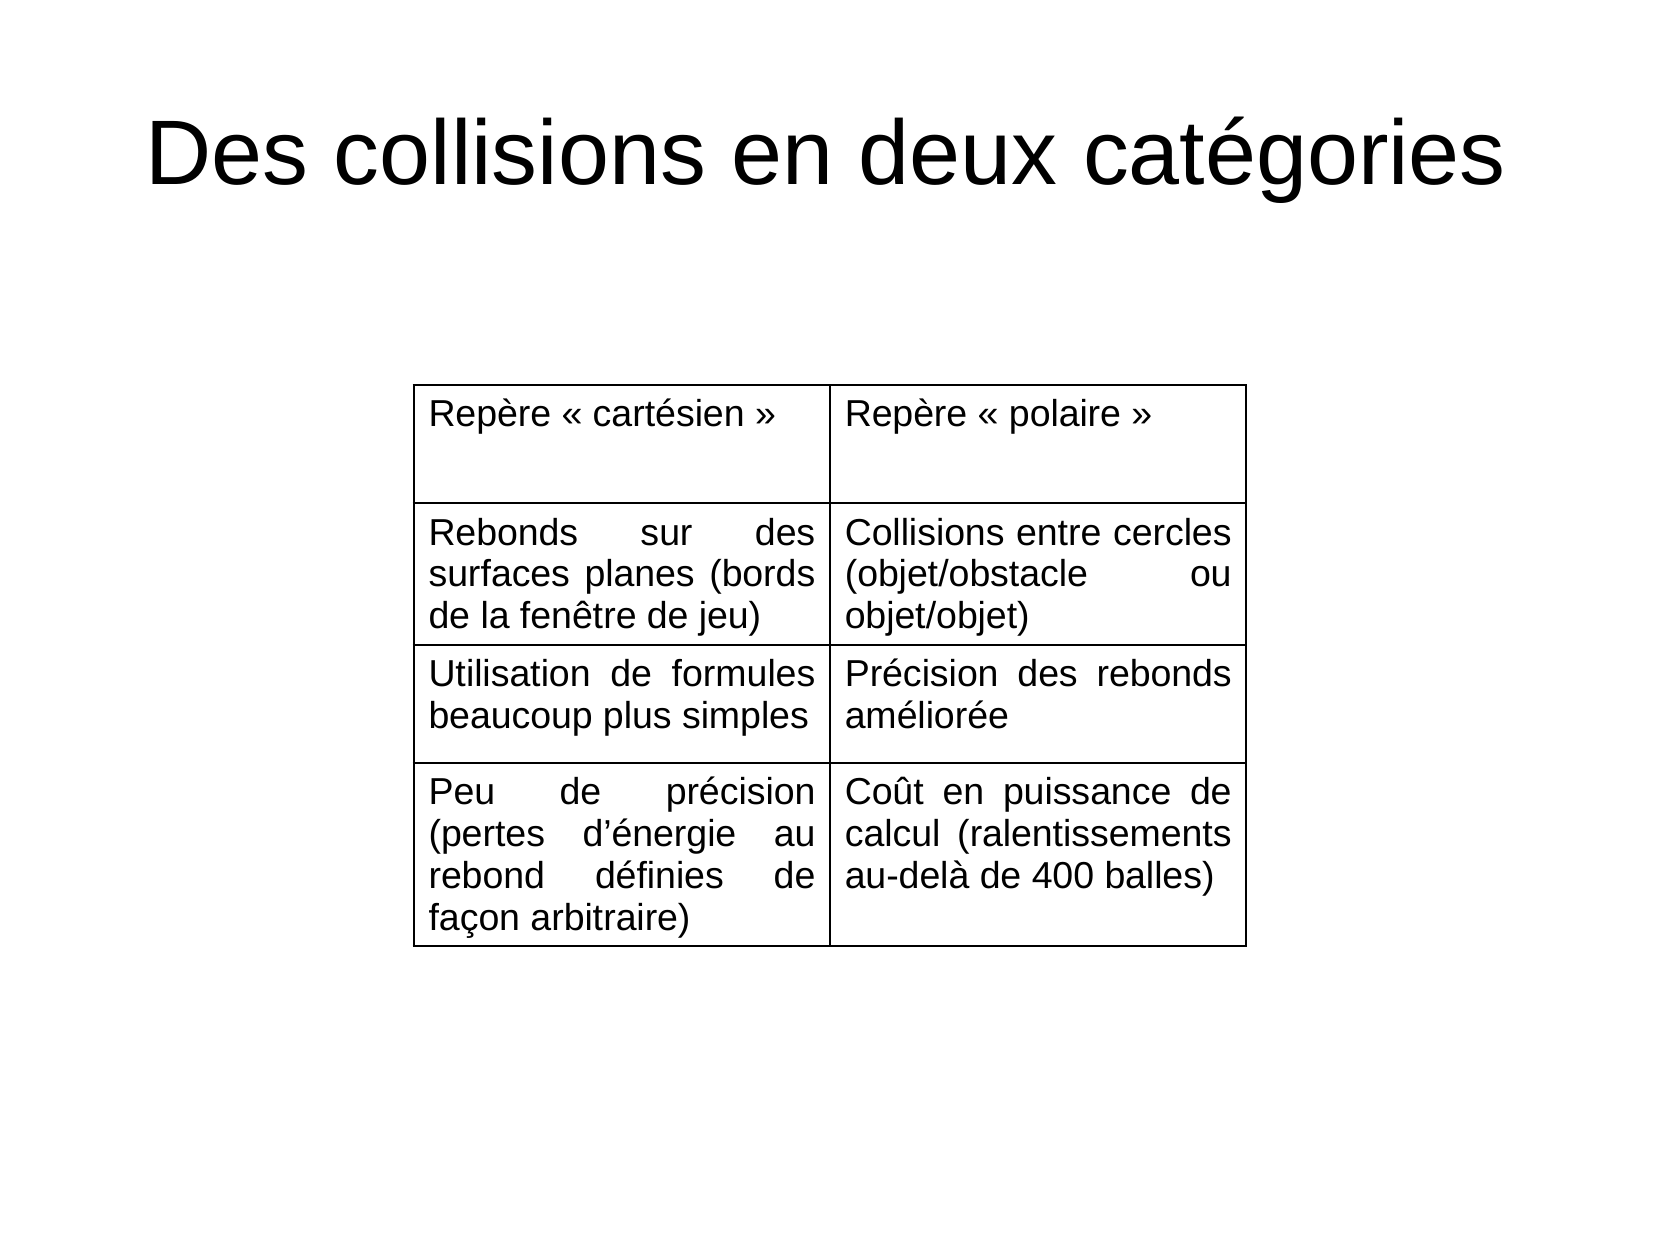

# Des collisions en deux catégories
| Repère « cartésien » | Repère « polaire » |
| --- | --- |
| Rebonds sur des surfaces planes (bords de la fenêtre de jeu) | Collisions entre cercles (objet/obstacle ou objet/objet) |
| Utilisation de formules beaucoup plus simples | Précision des rebonds améliorée |
| Peu de précision (pertes d’énergie au rebond définies de façon arbitraire) | Coût en puissance de calcul (ralentissements au-delà de 400 balles) |